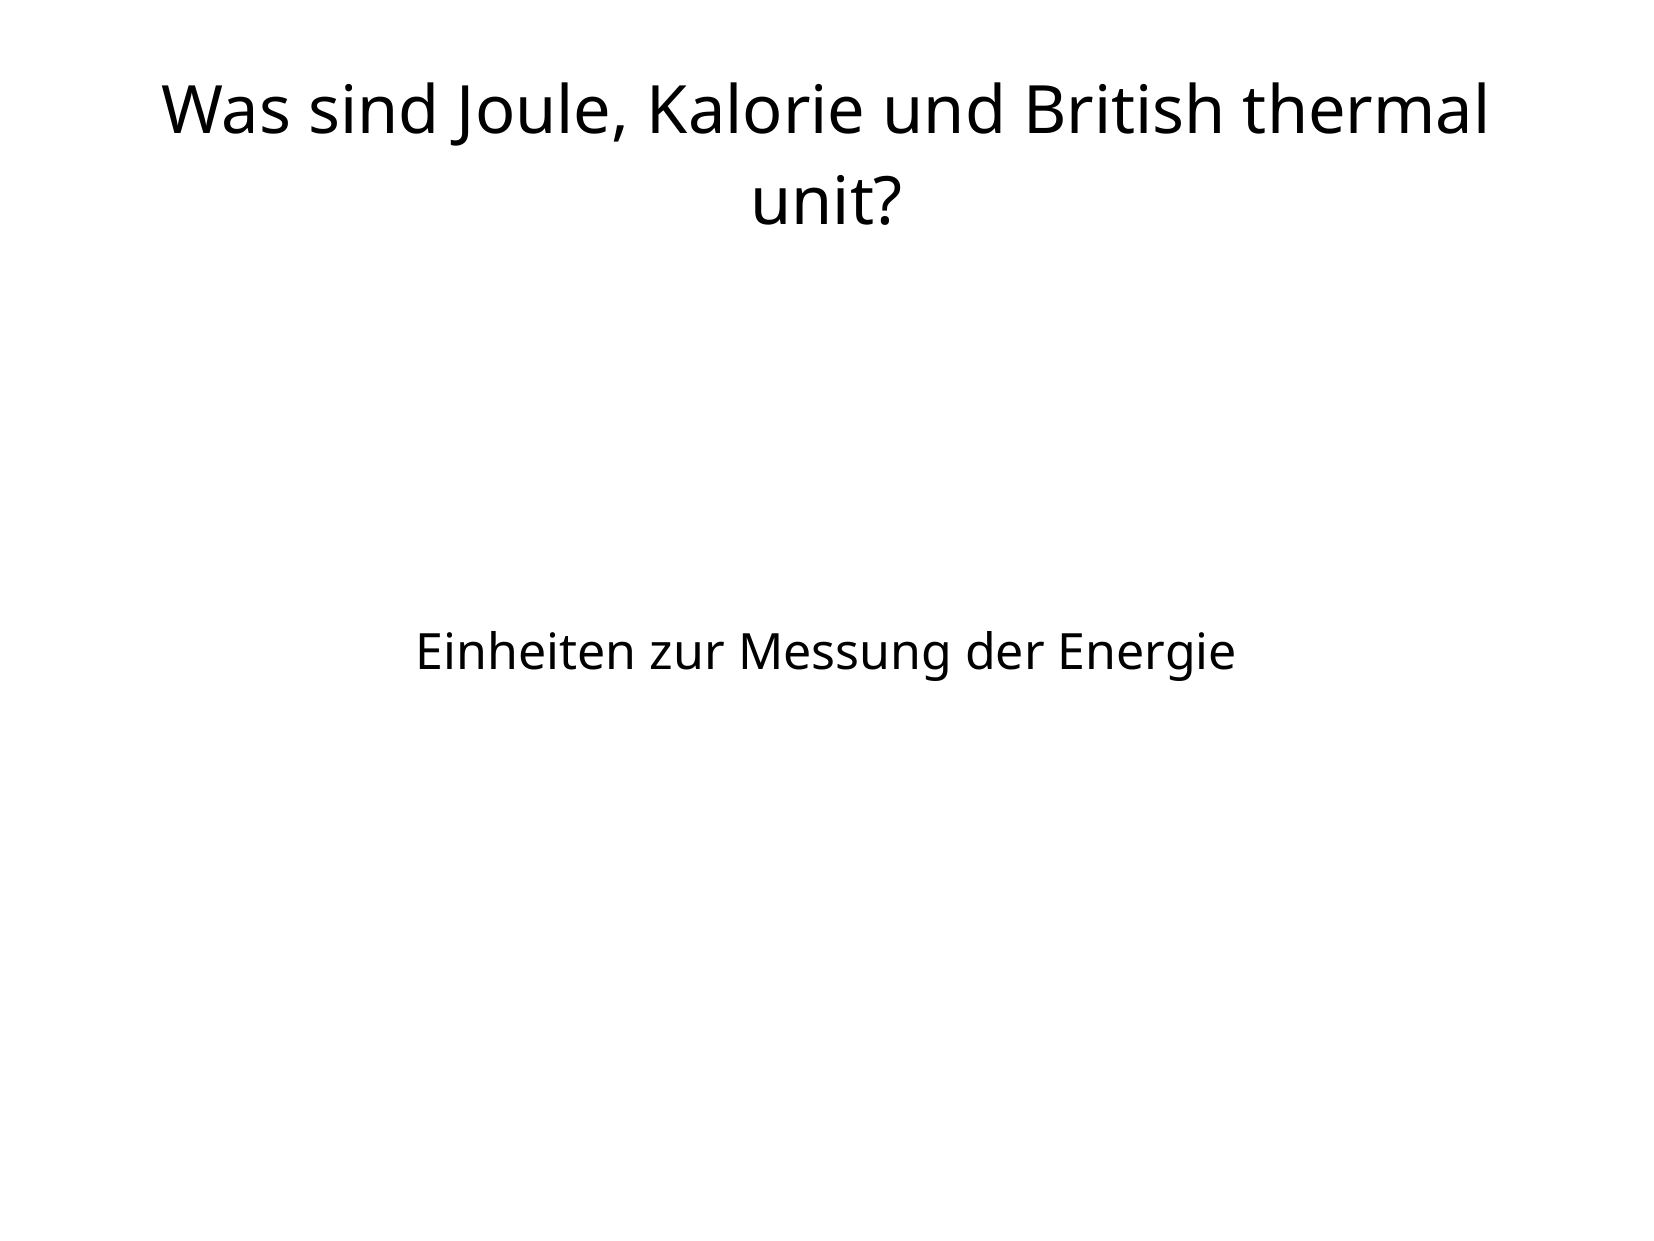

# Was sind Joule, Kalorie und British thermal unit?
Einheiten zur Messung der Energie